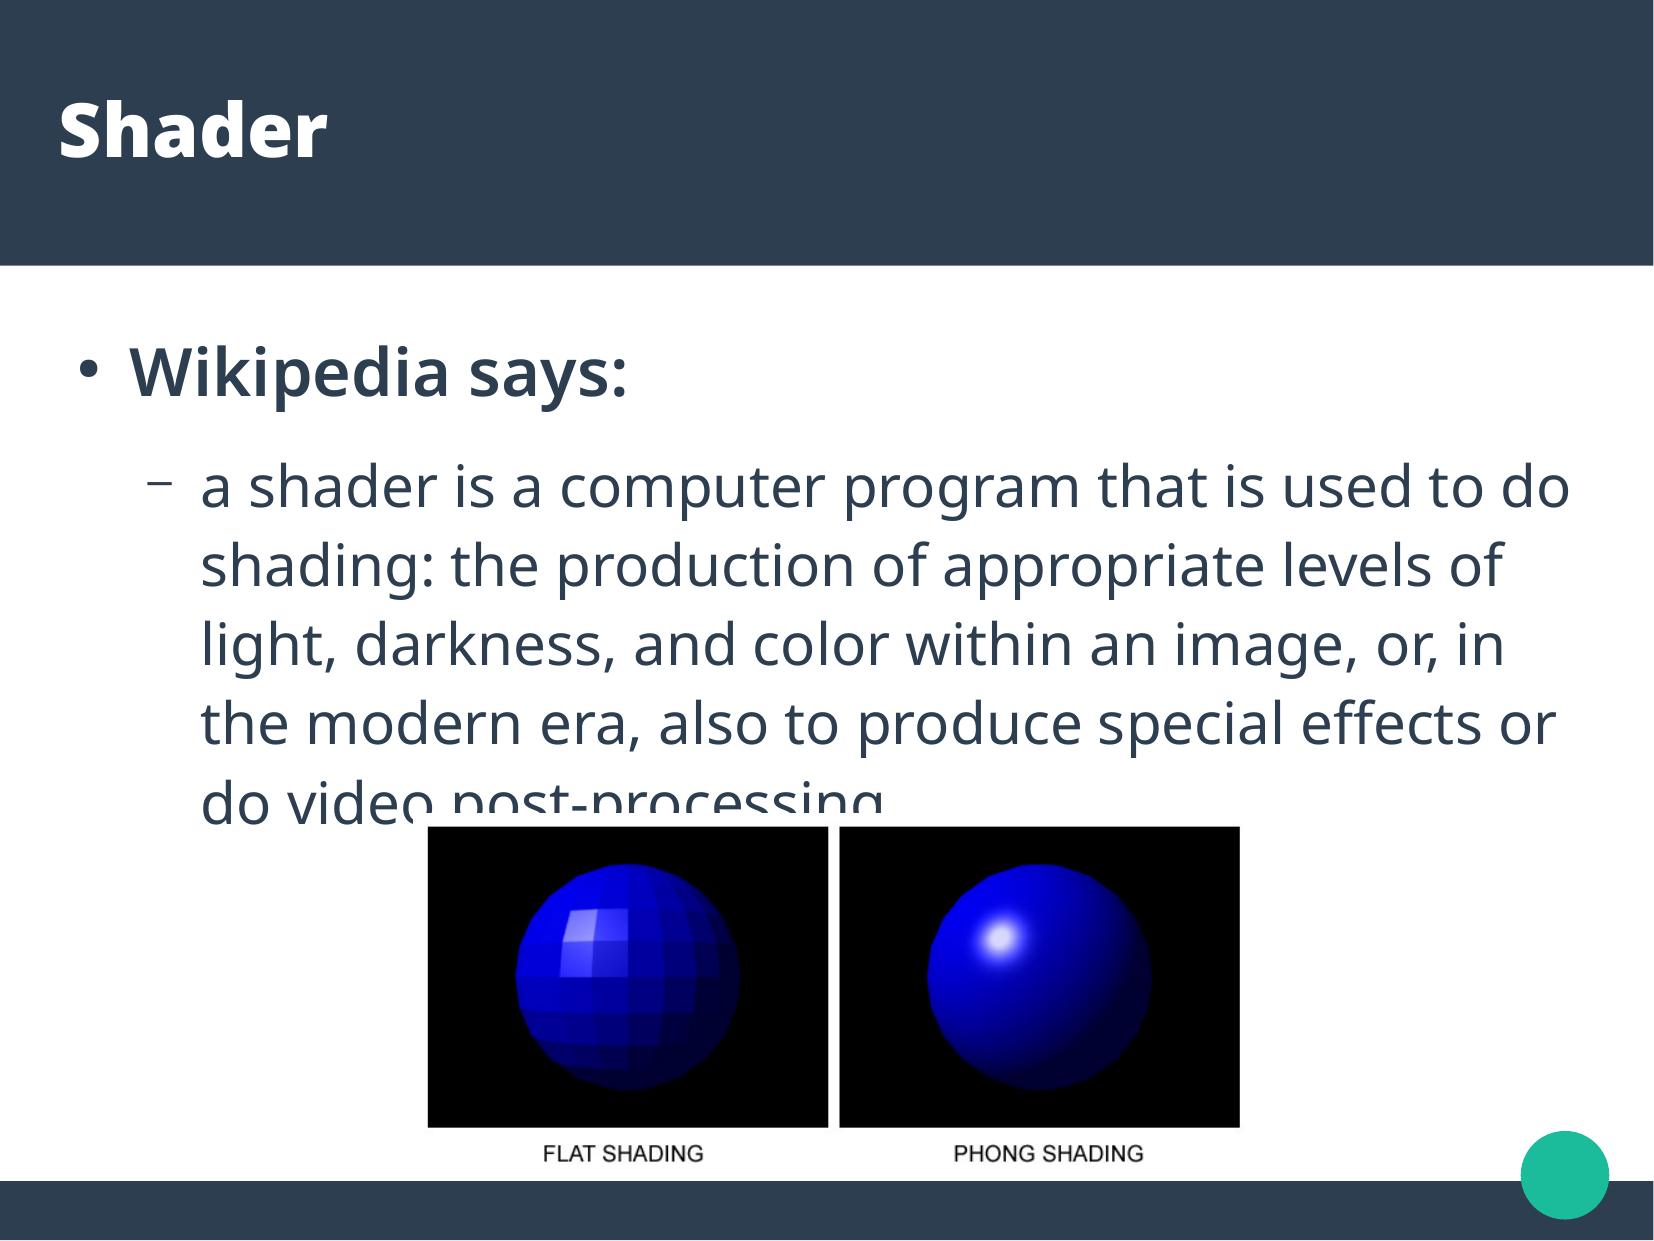

# Shader
Wikipedia says:
a shader is a computer program that is used to do shading: the production of appropriate levels of light, darkness, and color within an image, or, in the modern era, also to produce special effects or do video post-processing.